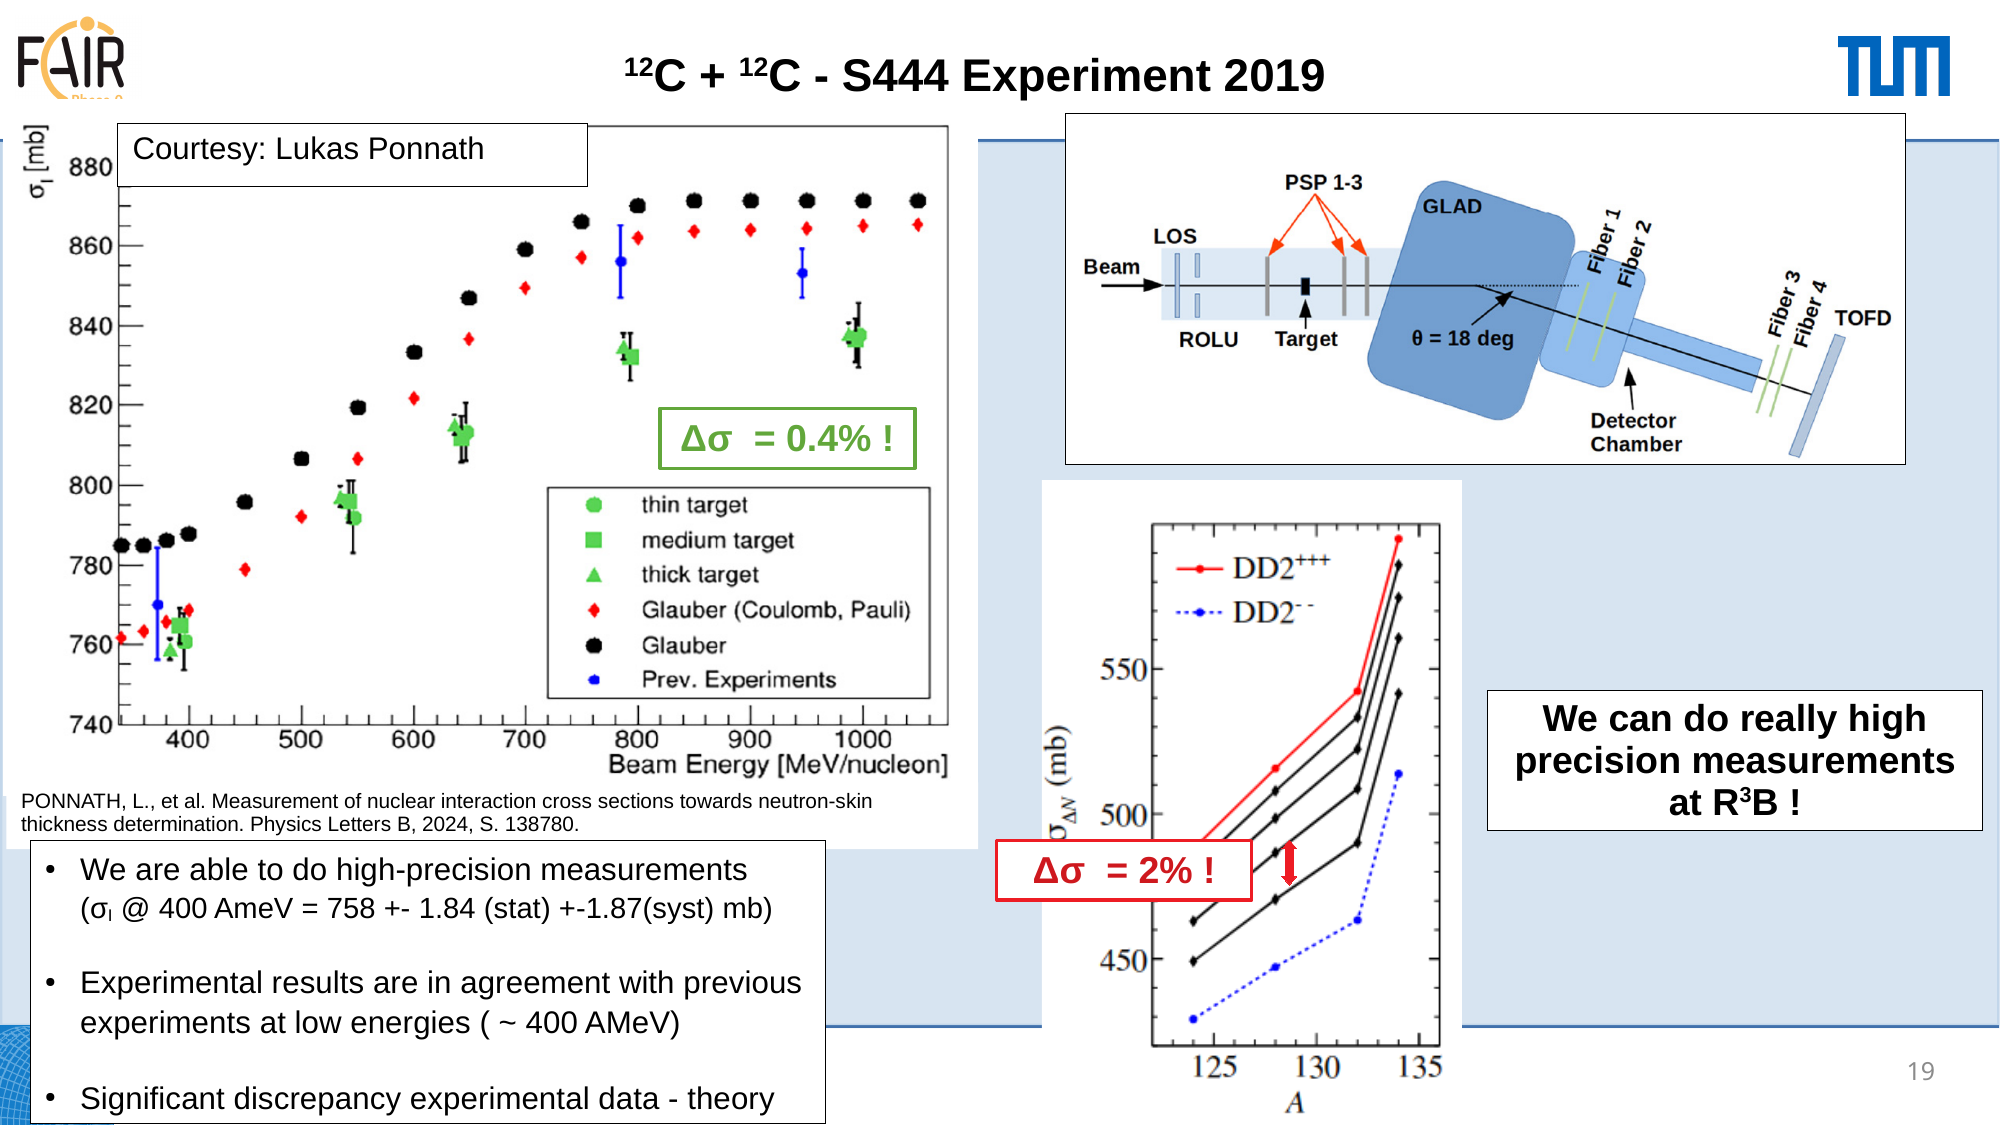

12C + 12C - S444 Experiment 2019
PONNATH, L., et al. Measurement of nuclear interaction cross sections towards neutron-skin thickness determination. Physics Letters B, 2024, S. 138780.
Courtesy: Lukas Ponnath
Δσ = 0.4% !
We can do really high precision measurements at R3B !
We are able to do high-precision measurements (σI @ 400 AmeV = 758 +- 1.84 (stat) +-1.87(syst) mb)
Experimental results are in agreement with previous experiments at low energies ( ~ 400 AMeV)
Significant discrepancy experimental data - theory
Δσ = 2% !
19